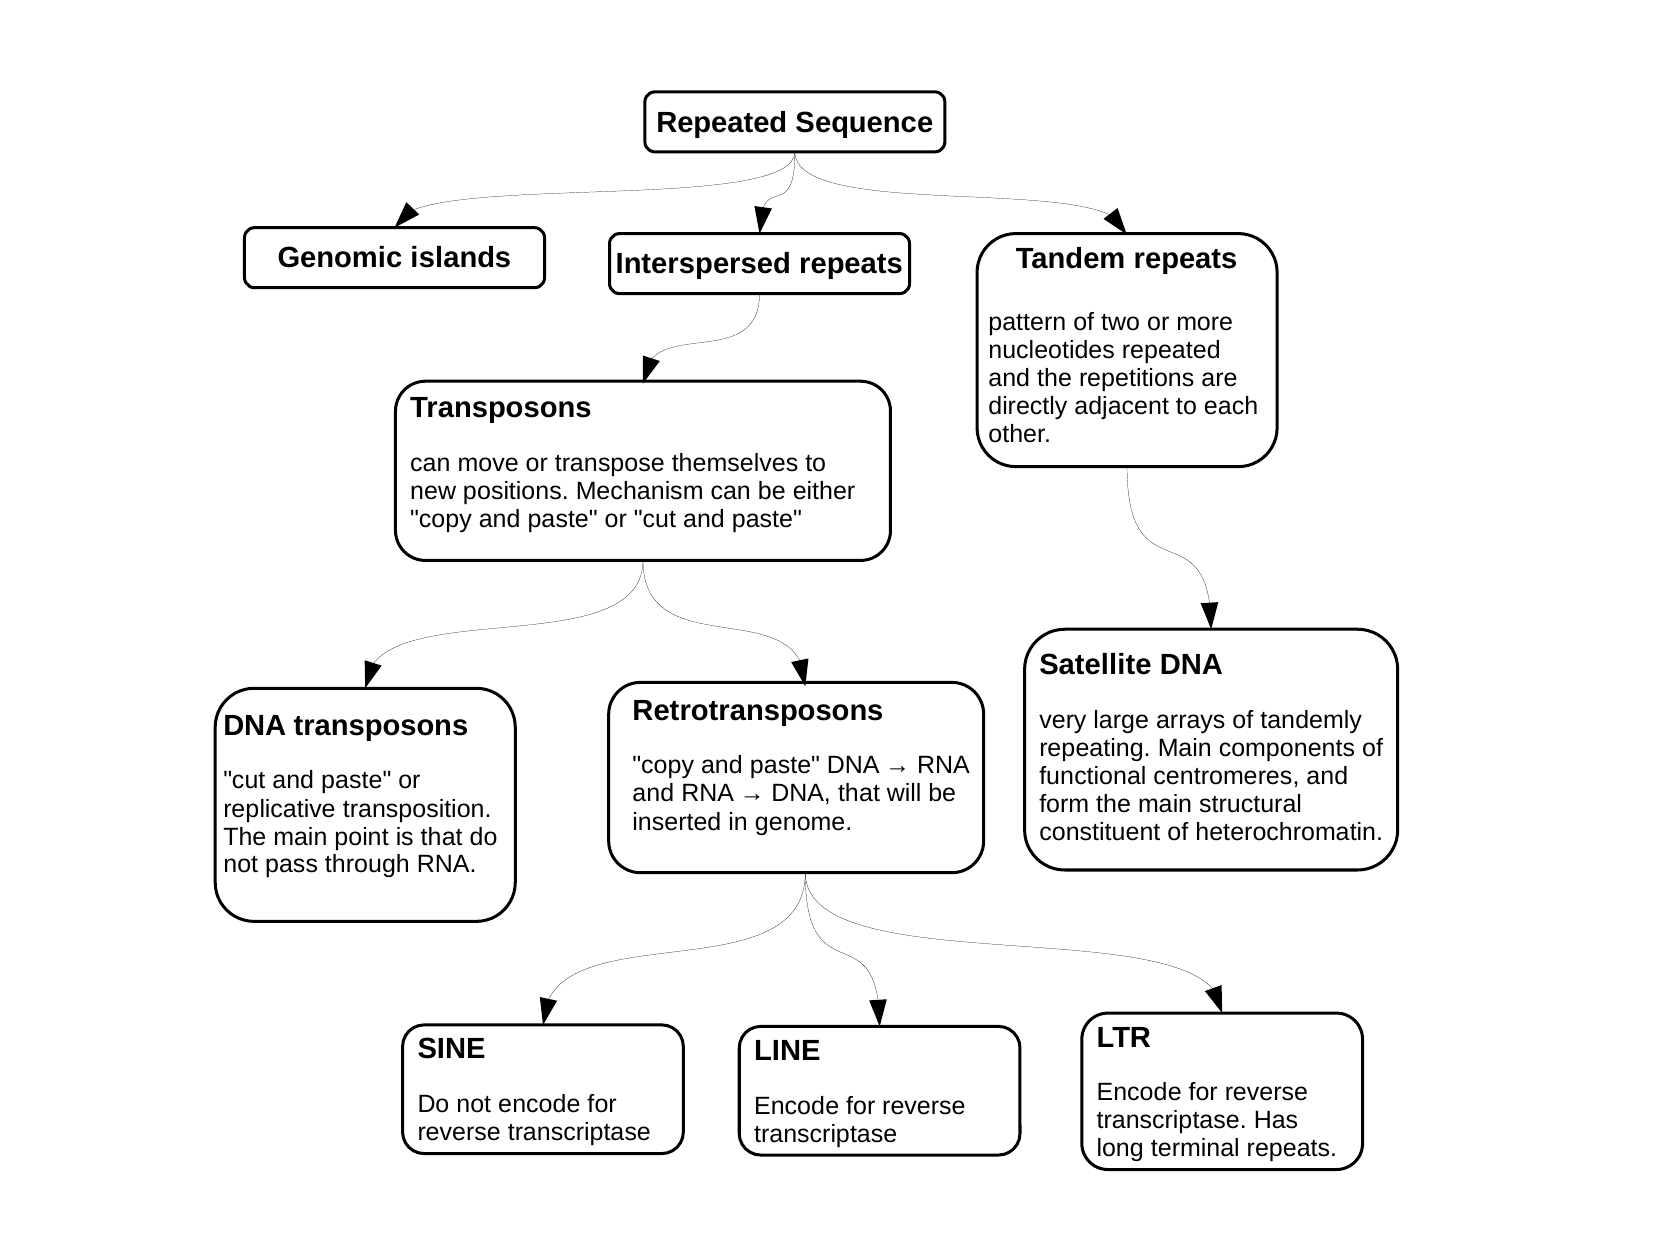

Repeated Sequence
Genomic islands
Interspersed repeats
Tandem repeats
pattern of two or more nucleotides repeated and the repetitions are directly adjacent to each other.
Transposons
can move or transpose themselves to new positions. Mechanism can be either "copy and paste" or "cut and paste"
Satellite DNA
very large arrays of tandemly repeating. Main components of functional centromeres, and form the main structural constituent of heterochromatin.
Retrotransposons
"copy and paste" DNA → RNA and RNA → DNA, that will be inserted in genome.
DNA transposons
"cut and paste" or replicative transposition. The main point is that do not pass through RNA.
LTR
Encode for reverse transcriptase. Has long terminal repeats.
SINE
Do not encode for reverse transcriptase
LINE
Encode for reverse transcriptase